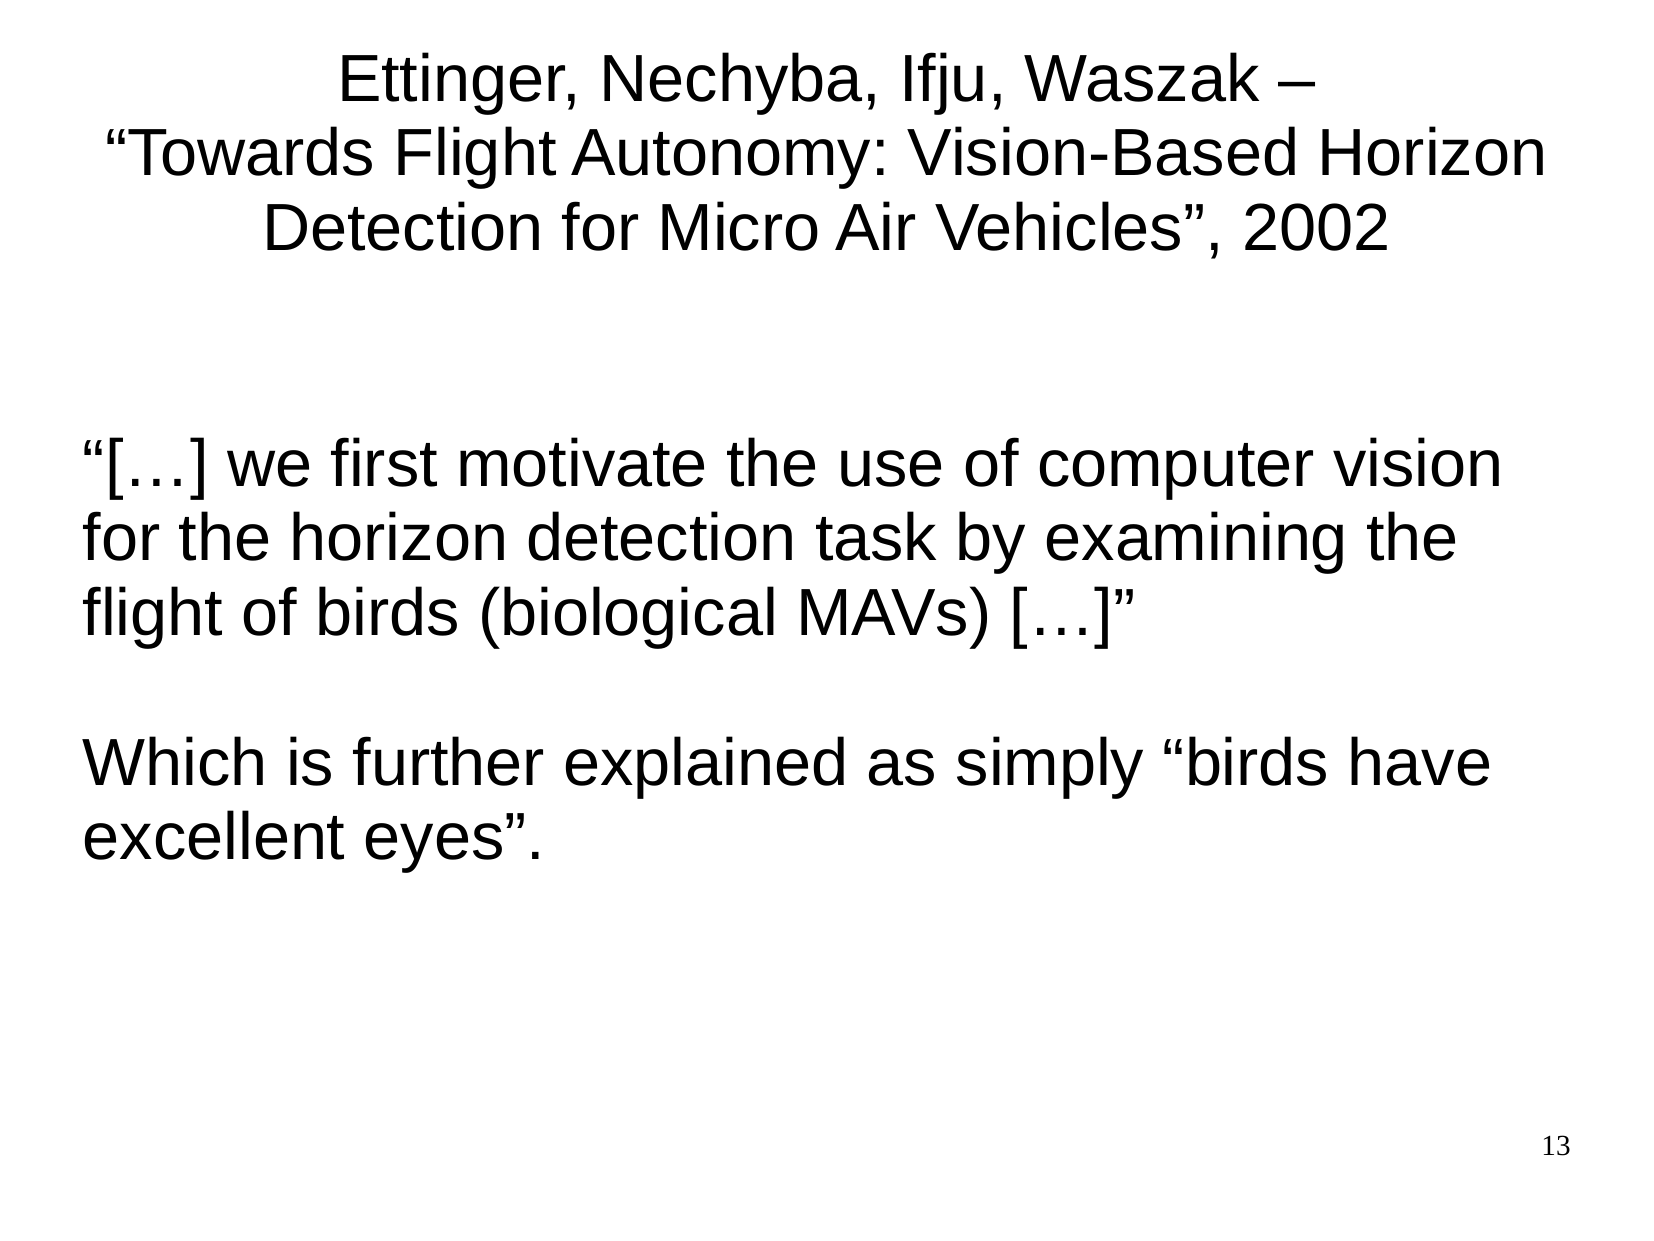

# Ettinger, Nechyba, Ifju, Waszak – “Towards Flight Autonomy: Vision-Based Horizon Detection for Micro Air Vehicles”, 2002
“[…] we first motivate the use of computer vision for the horizon detection task by examining the flight of birds (biological MAVs) […]”
Which is further explained as simply “birds have excellent eyes”.
13